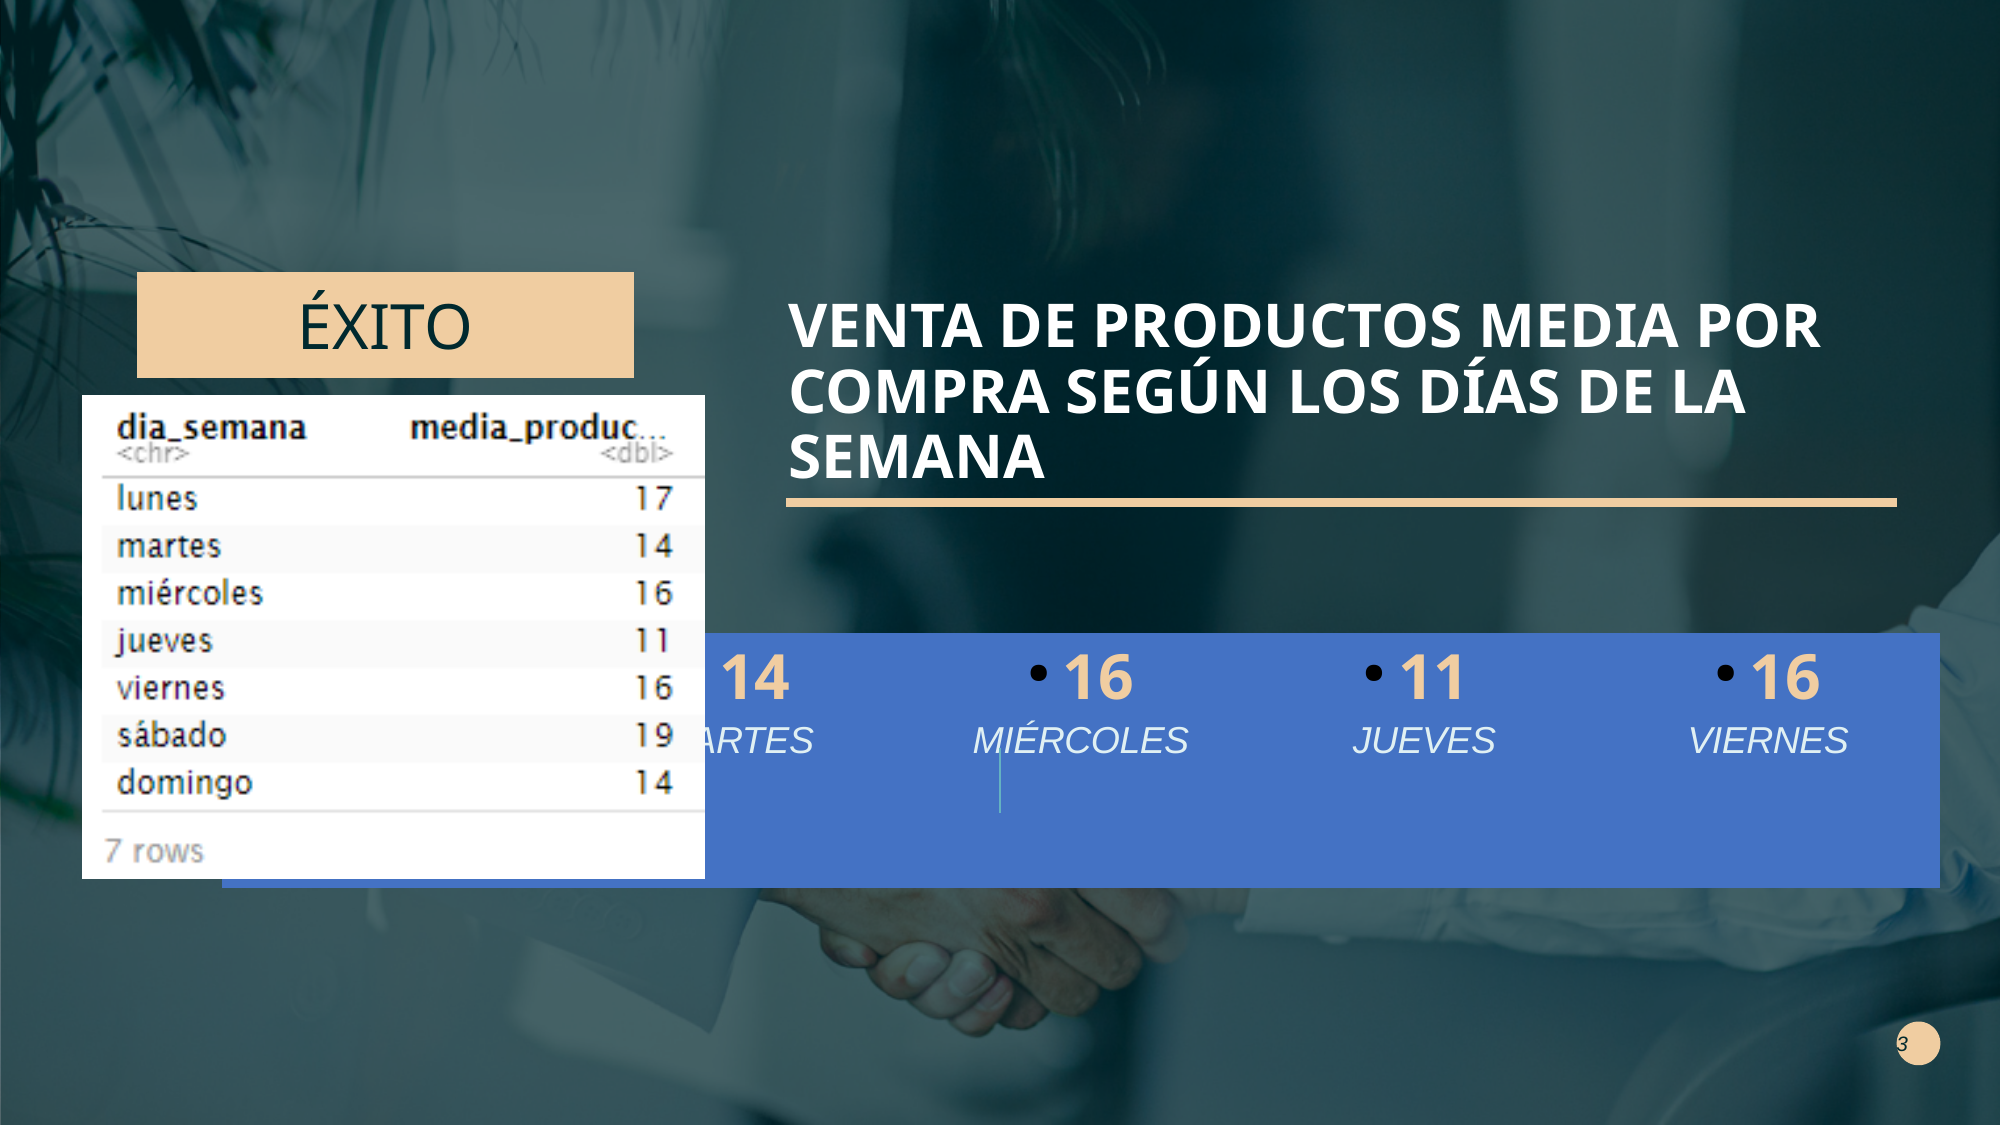

ÉXITO
# VENTA DE PRODUCTOS MEDIA POR COMPRA SEGÚN LOS DÍAS DE LA SEMANA
| 17 | 14 | 16 | 11 | 16 |
| --- | --- | --- | --- | --- |
| LUNES | MARTES | MIÉRCOLES | JUEVES | VIERNES |
3